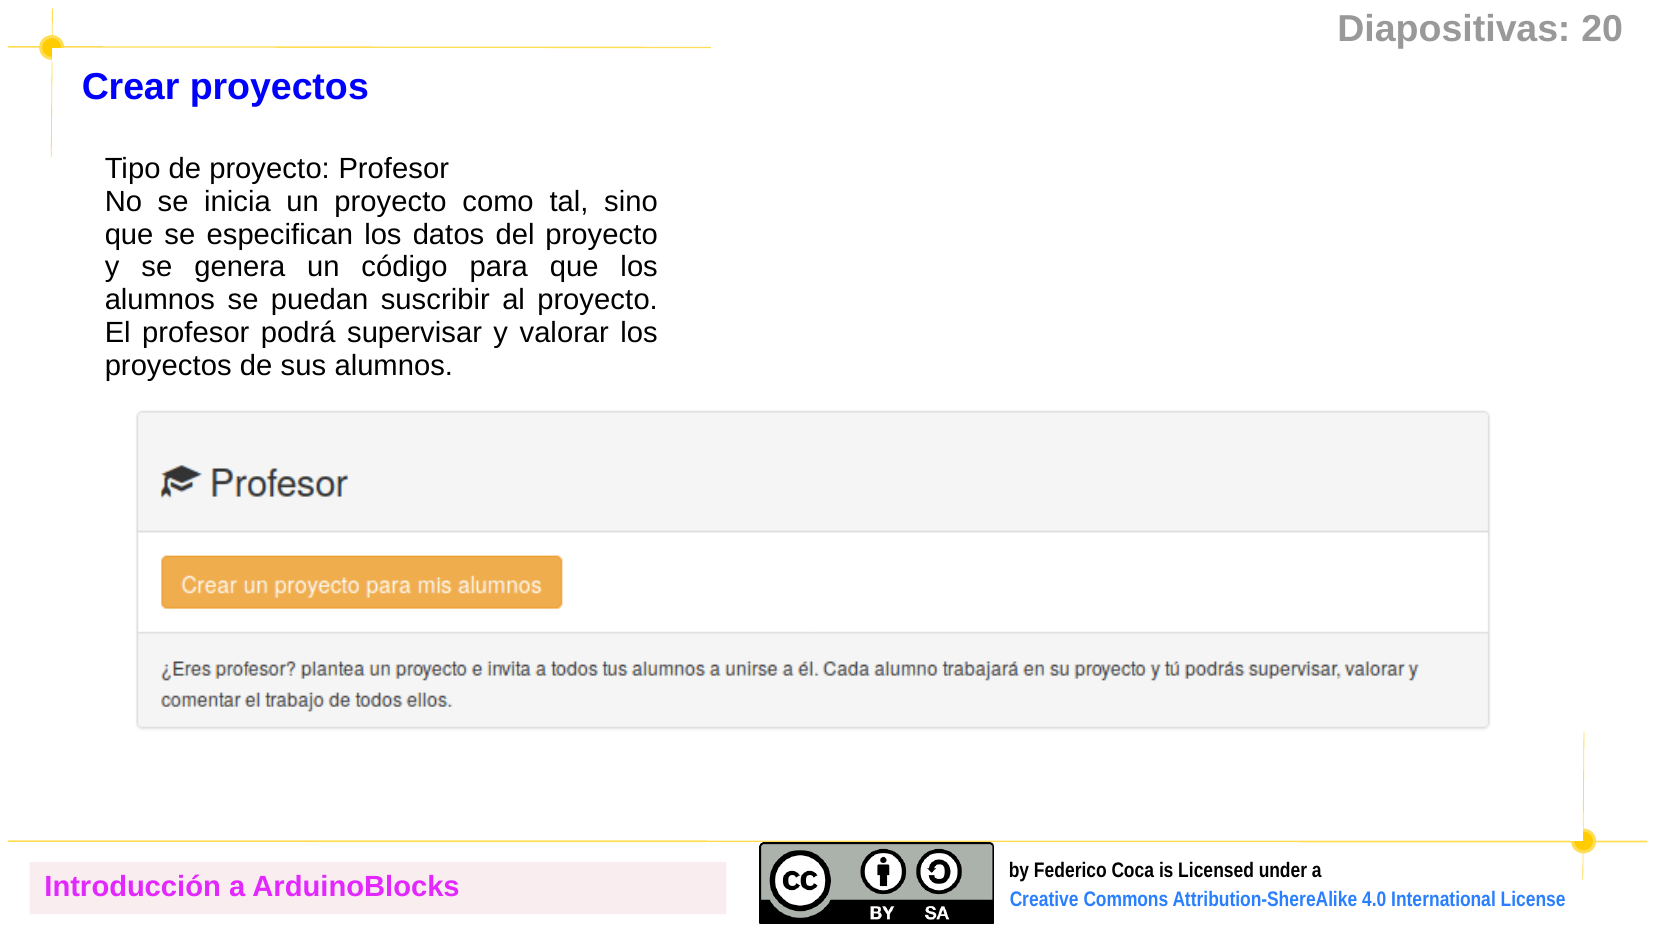

Diapositivas: 20
Crear proyectos
Tipo de proyecto: Profesor
No se inicia un proyecto como tal, sino que se especifican los datos del proyecto y se genera un código para que los alumnos se puedan suscribir al proyecto. El profesor podrá supervisar y valorar los proyectos de sus alumnos.
Introducción a ArduinoBlocks